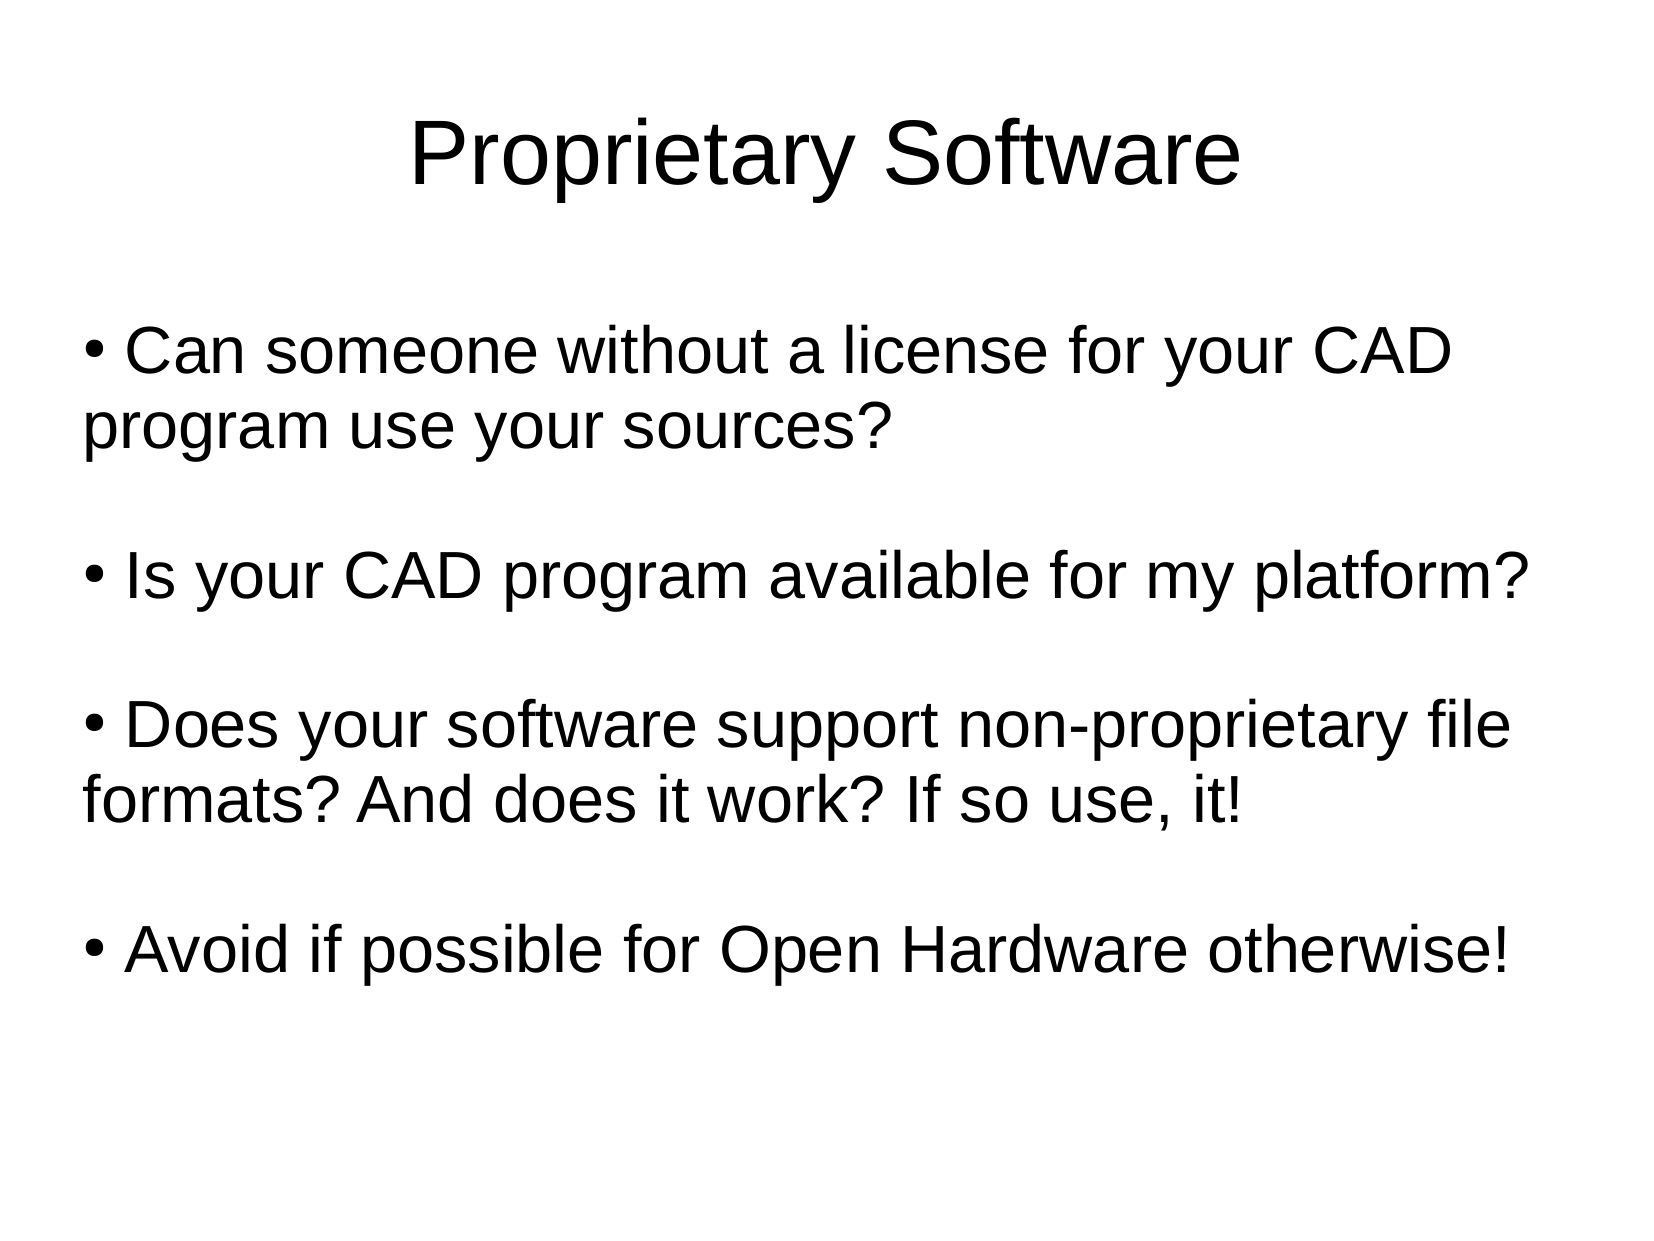

# Proprietary Software
 Can someone without a license for your CAD program use your sources?
 Is your CAD program available for my platform?
 Does your software support non-proprietary file formats? And does it work? If so use, it!
 Avoid if possible for Open Hardware otherwise!